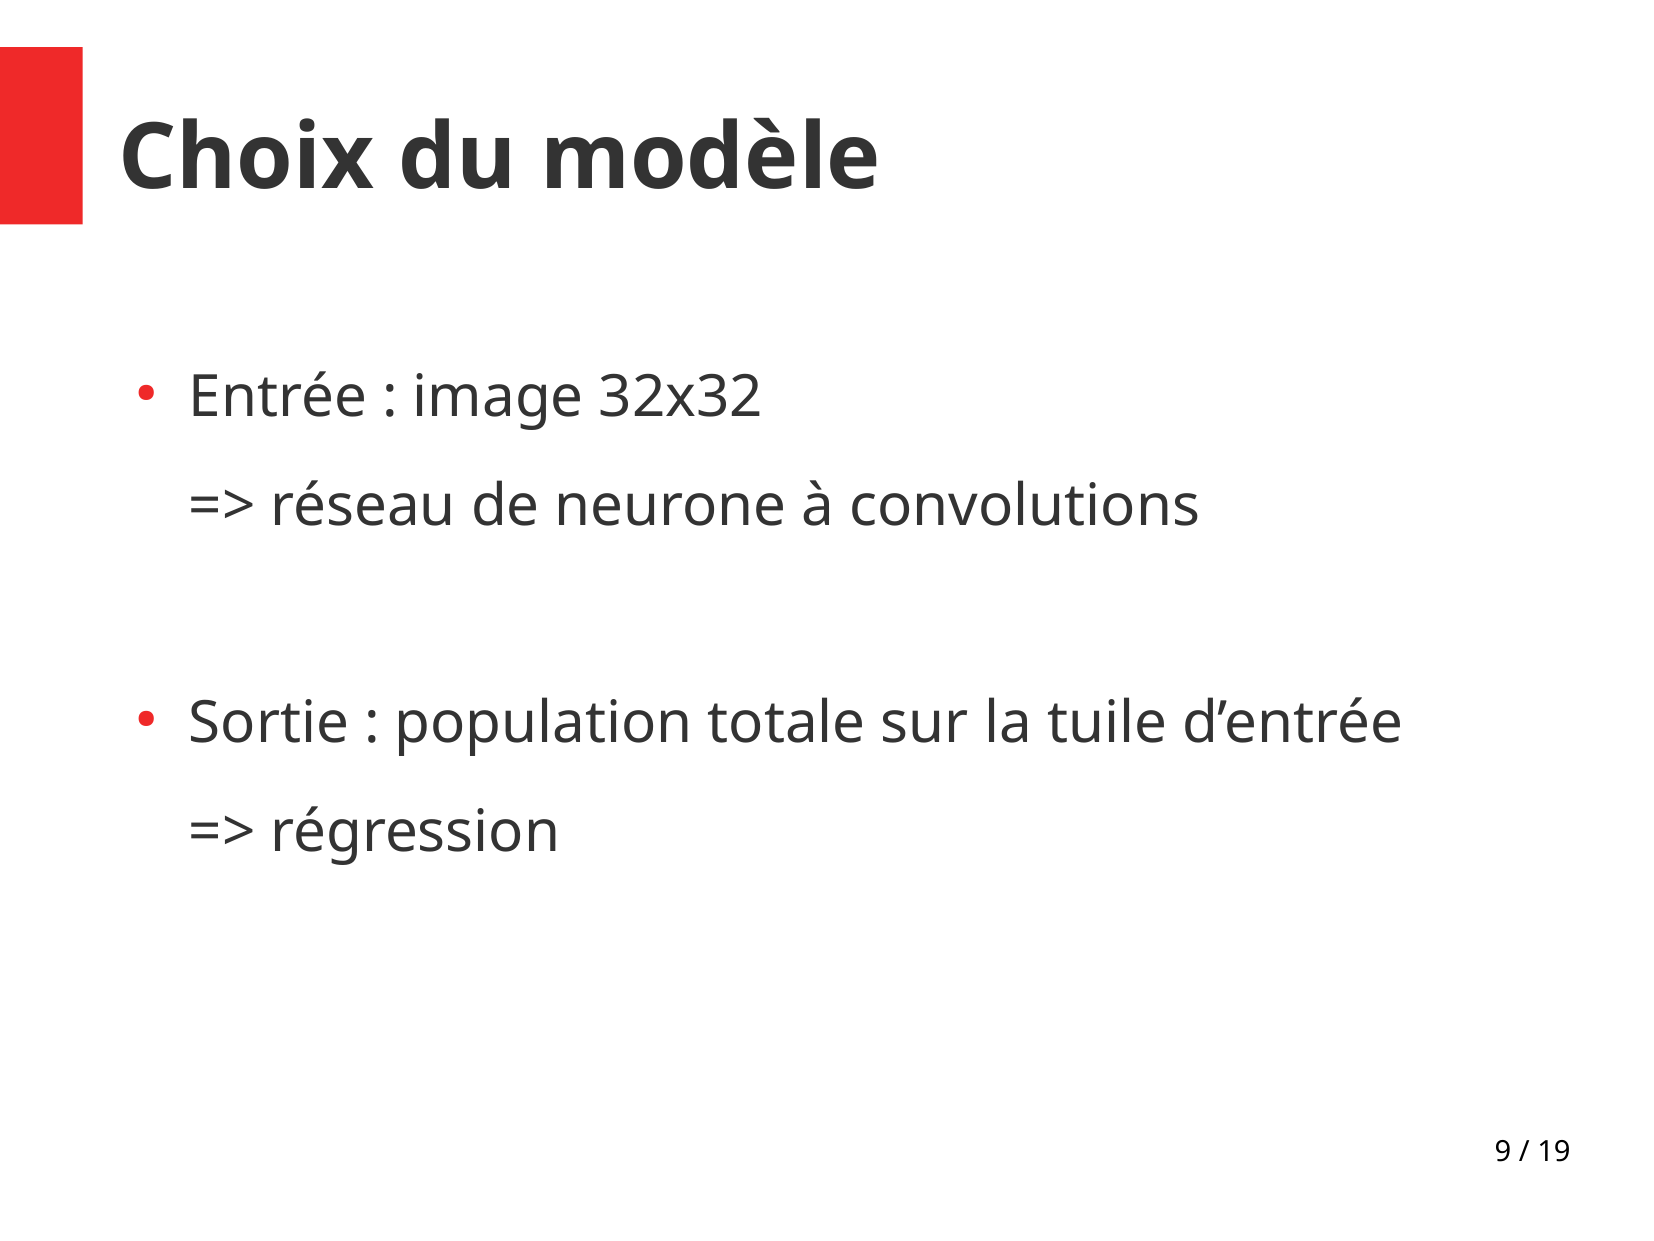

# Choix du modèle
Entrée : image 32x32
=> réseau de neurone à convolutions
Sortie : population totale sur la tuile d’entrée
=> régression
9